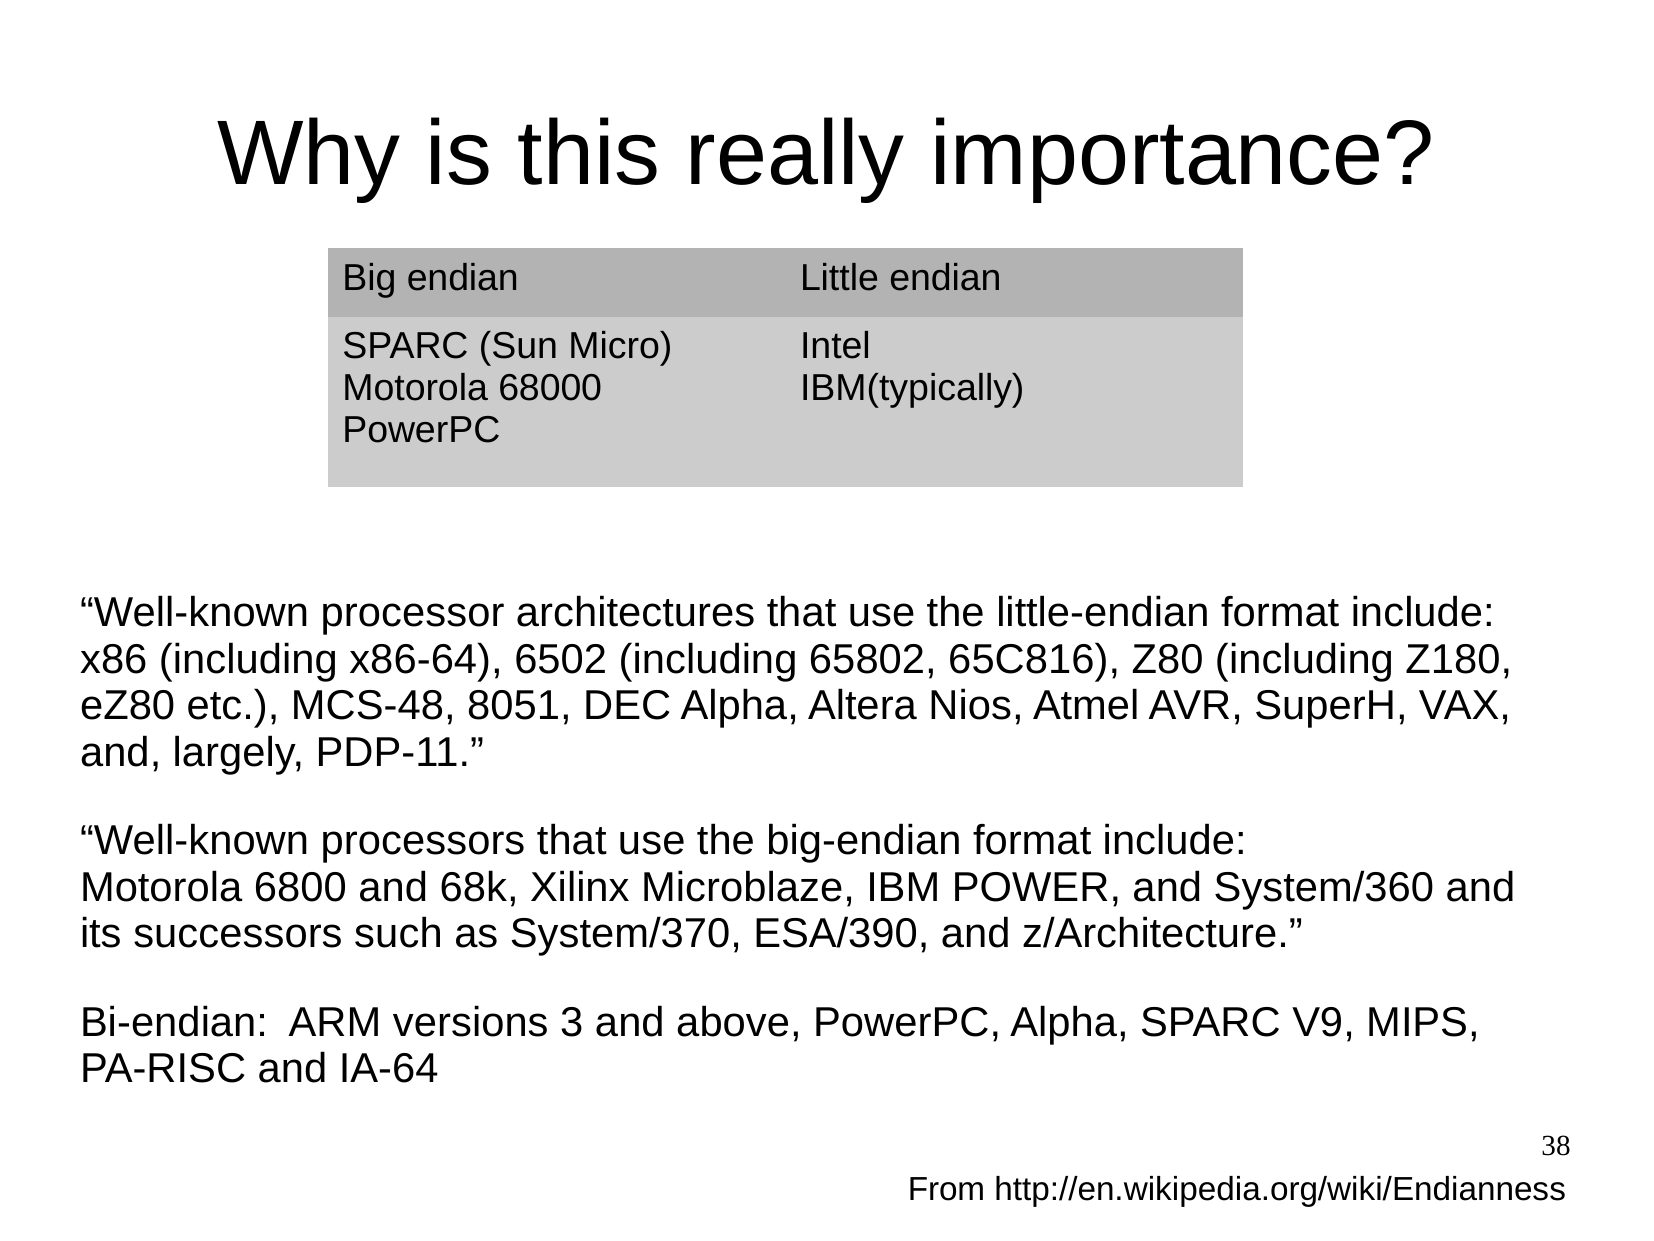

# Why is this really importance?
| Big endian | Little endian |
| --- | --- |
| SPARC (Sun Micro) Motorola 68000 PowerPC | Intel IBM(typically) |
“Well-known processor architectures that use the little-endian format include:
x86 (including x86-64), 6502 (including 65802, 65C816), Z80 (including Z180, eZ80 etc.), MCS-48, 8051, DEC Alpha, Altera Nios, Atmel AVR, SuperH, VAX, and, largely, PDP-11.”
“Well-known processors that use the big-endian format include:
Motorola 6800 and 68k, Xilinx Microblaze, IBM POWER, and System/360 and its successors such as System/370, ESA/390, and z/Architecture.”
Bi-endian: ARM versions 3 and above, PowerPC, Alpha, SPARC V9, MIPS, PA-RISC and IA-64
38
From http://en.wikipedia.org/wiki/Endianness